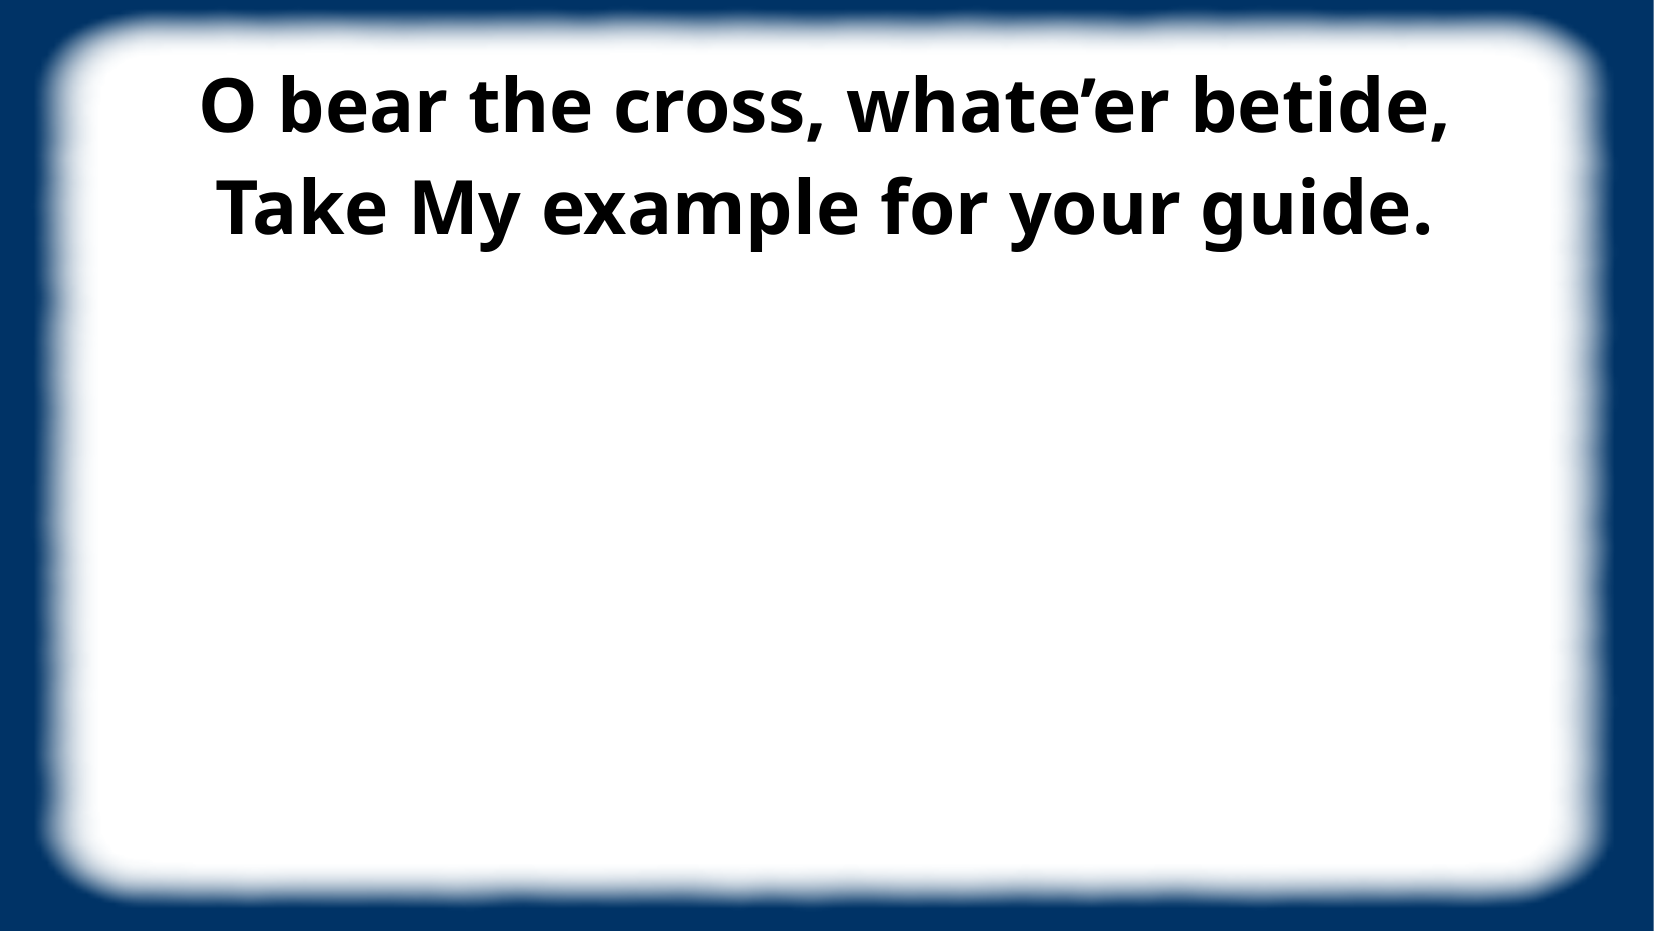

O bear the cross, whate’er betide,
Take My example for your guide.